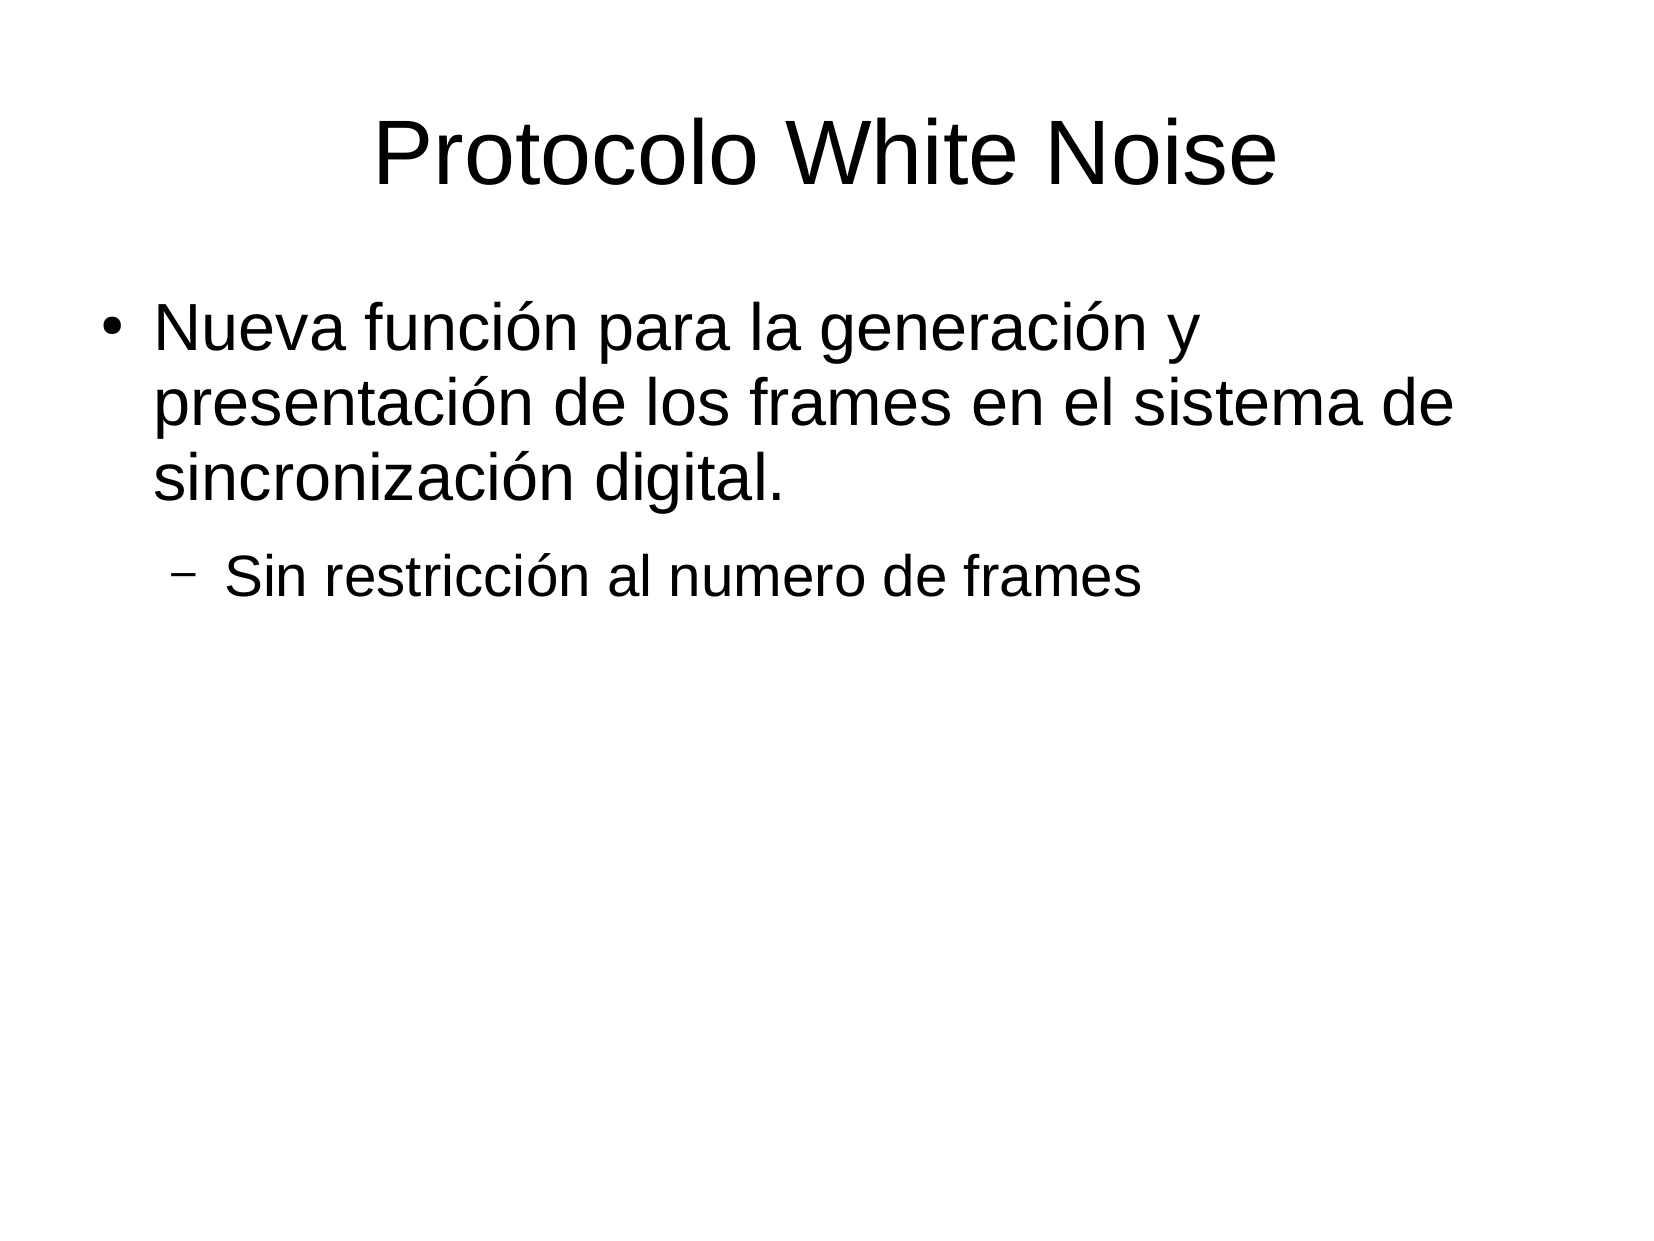

# Protocolo White Noise
Nueva función para la generación y presentación de los frames en el sistema de sincronización digital.
Sin restricción al numero de frames